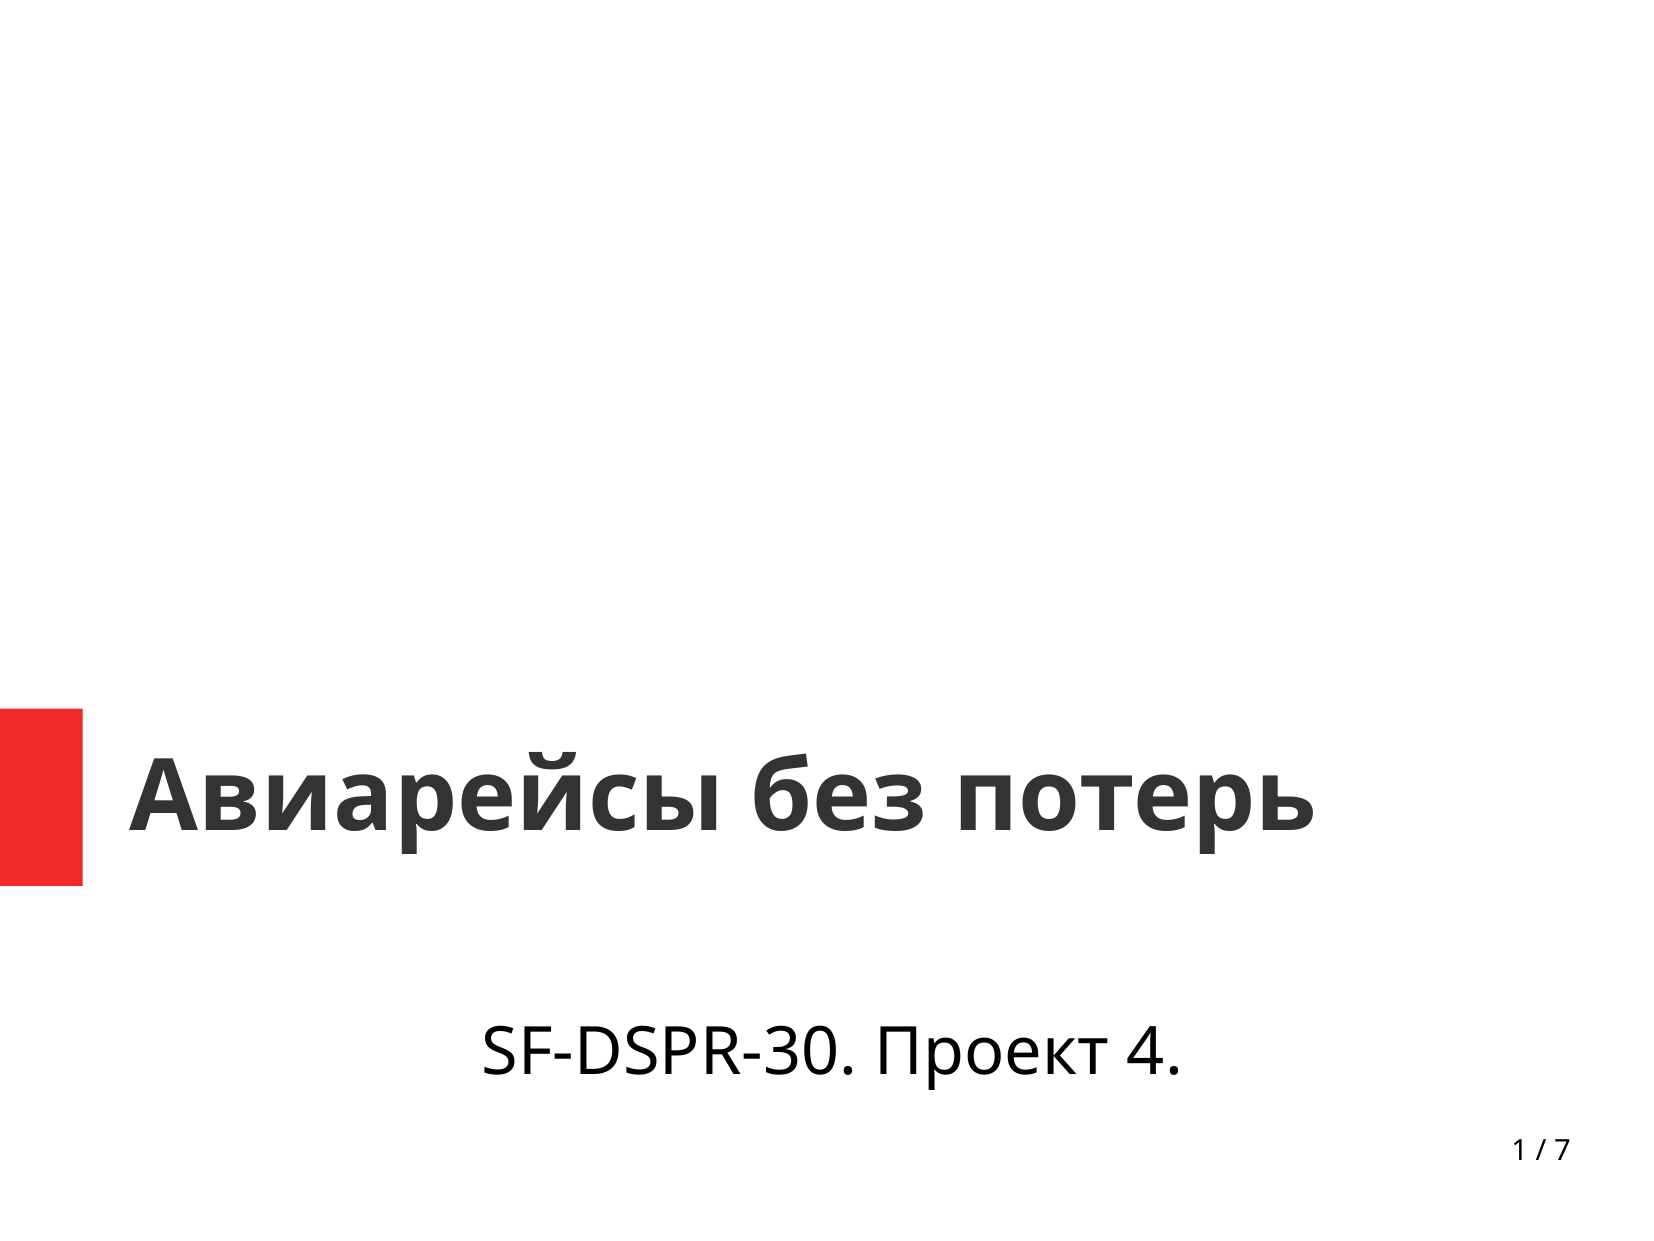

# Авиарейсы без потерь
SF-DSPR-30. Проект 4.
1